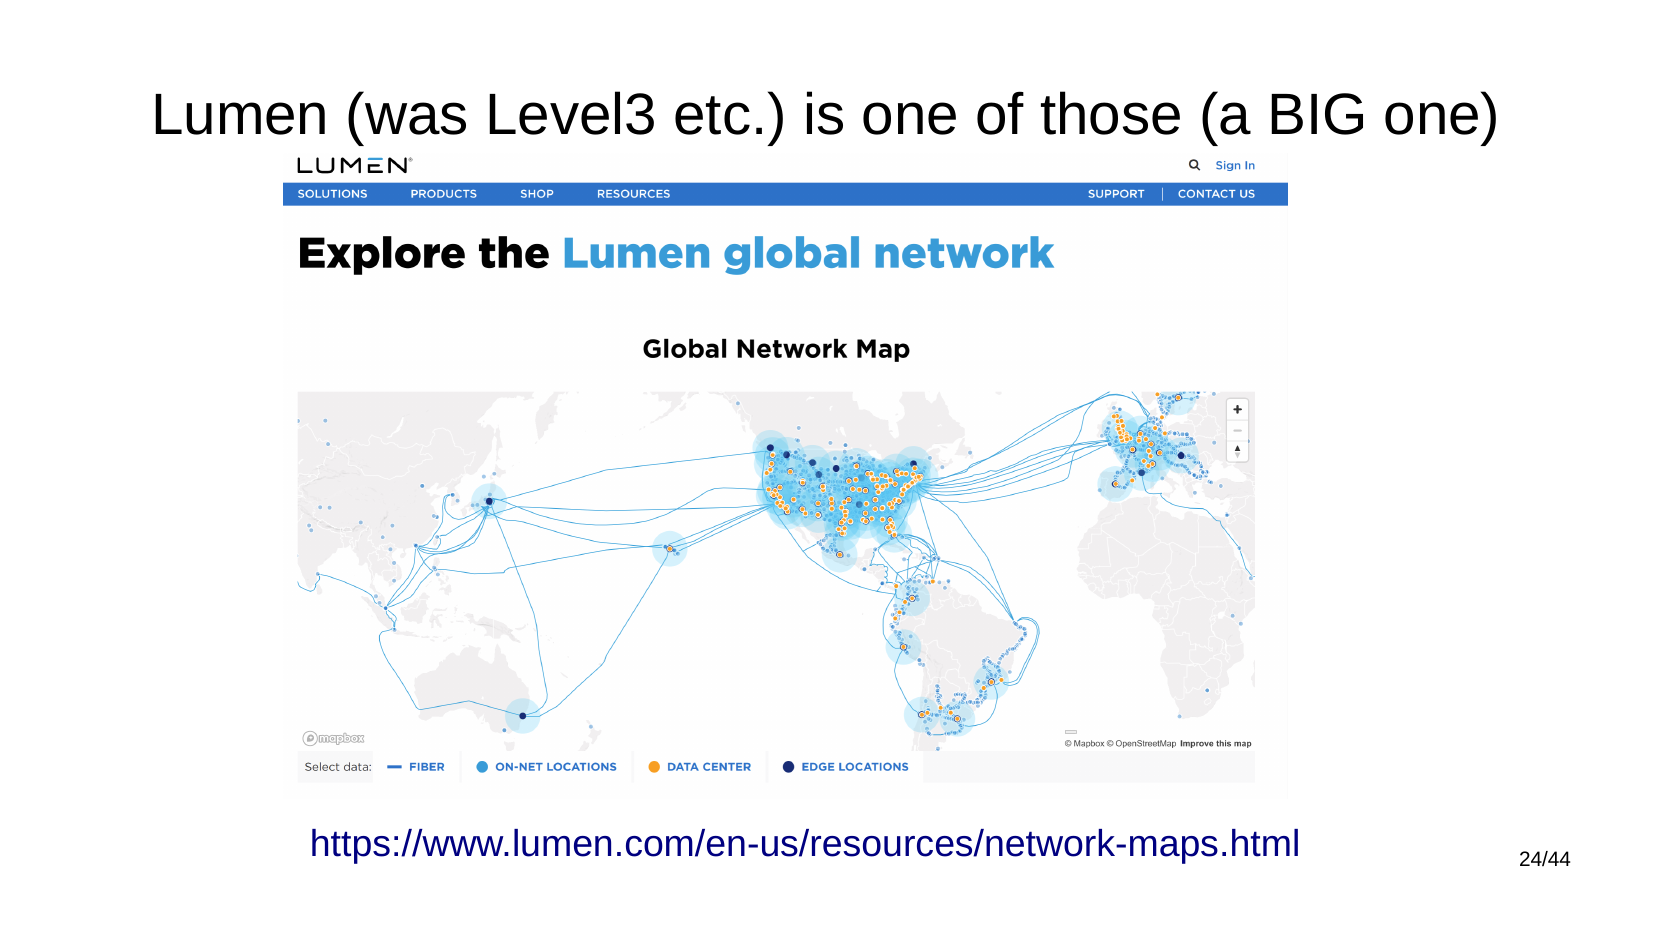

# Lumen (was Level3 etc.) is one of those (a BIG one)
https://www.lumen.com/en-us/resources/network-maps.html
24